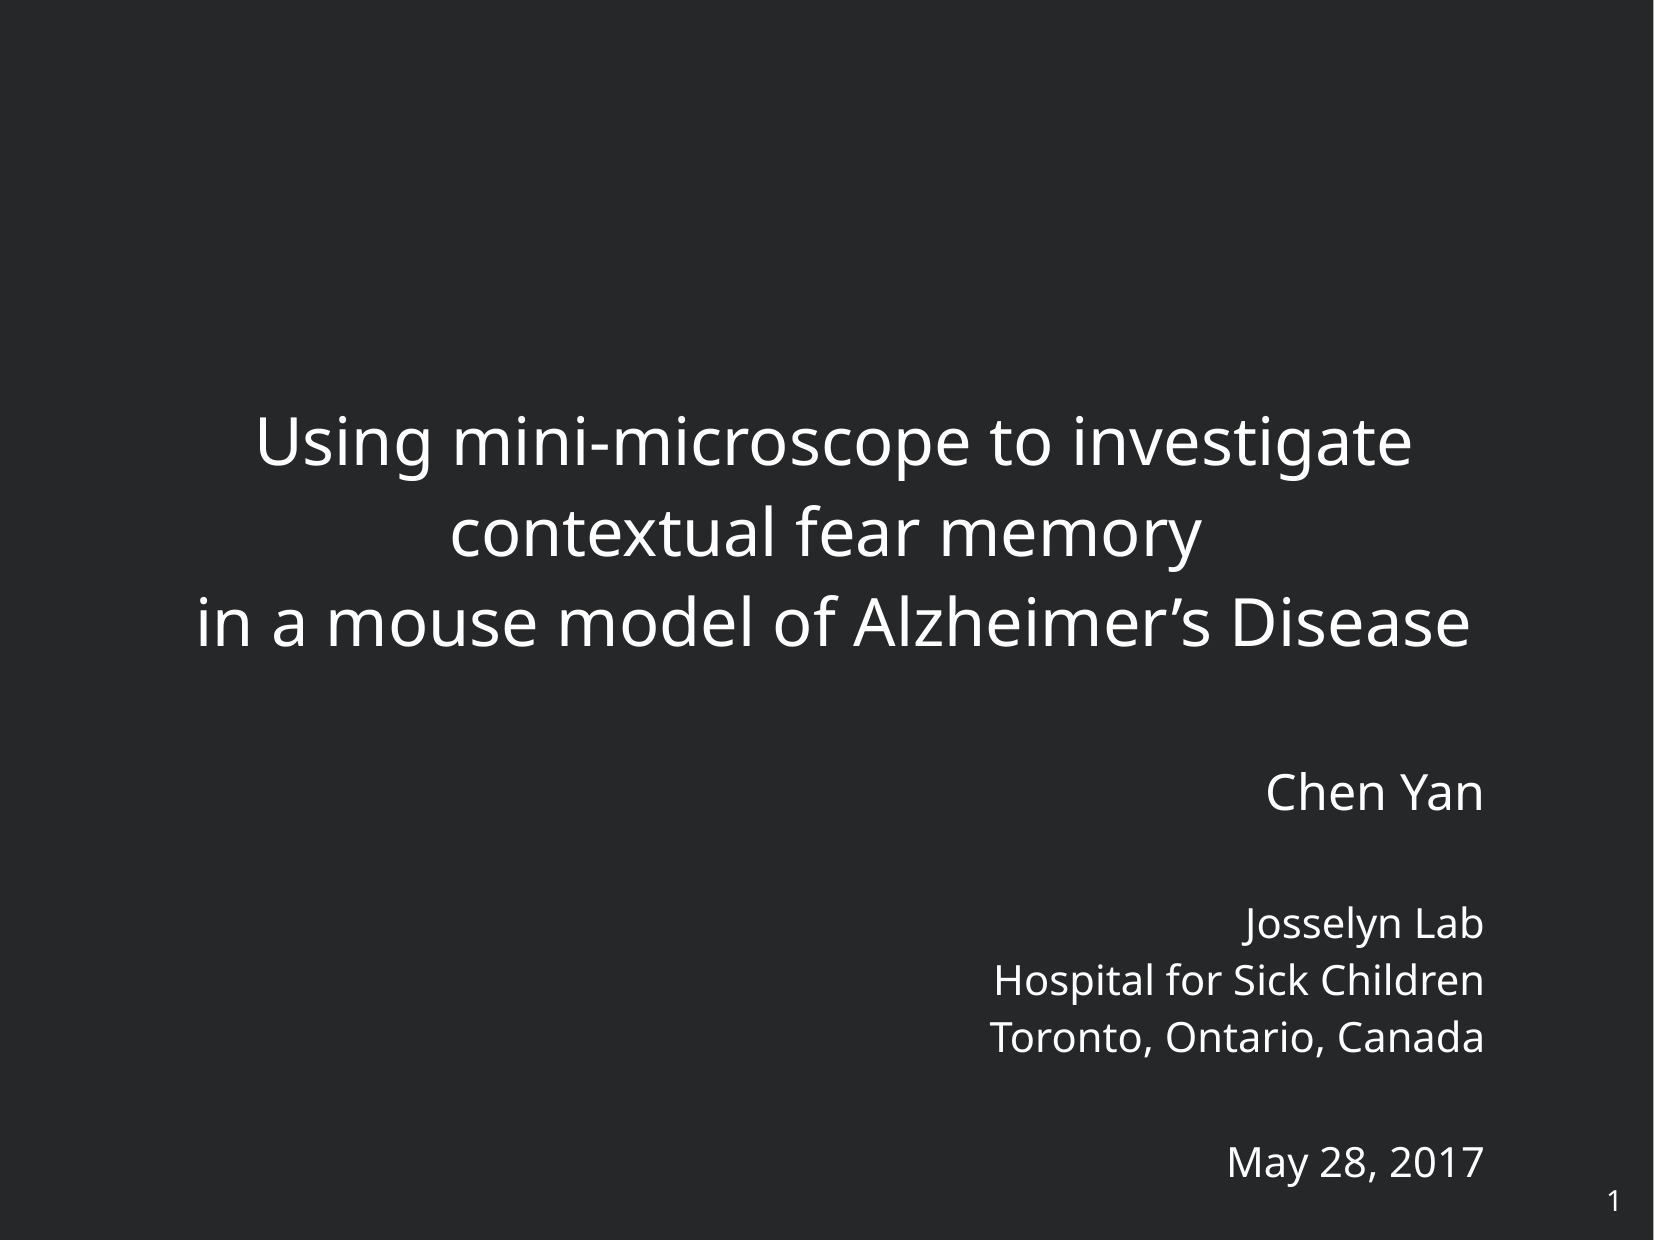

Using mini-microscope to investigate contextual fear memory
in a mouse model of Alzheimer’s Disease
Chen Yan
Josselyn Lab
Hospital for Sick Children
 Toronto, Ontario, Canada
May 28, 2017
1